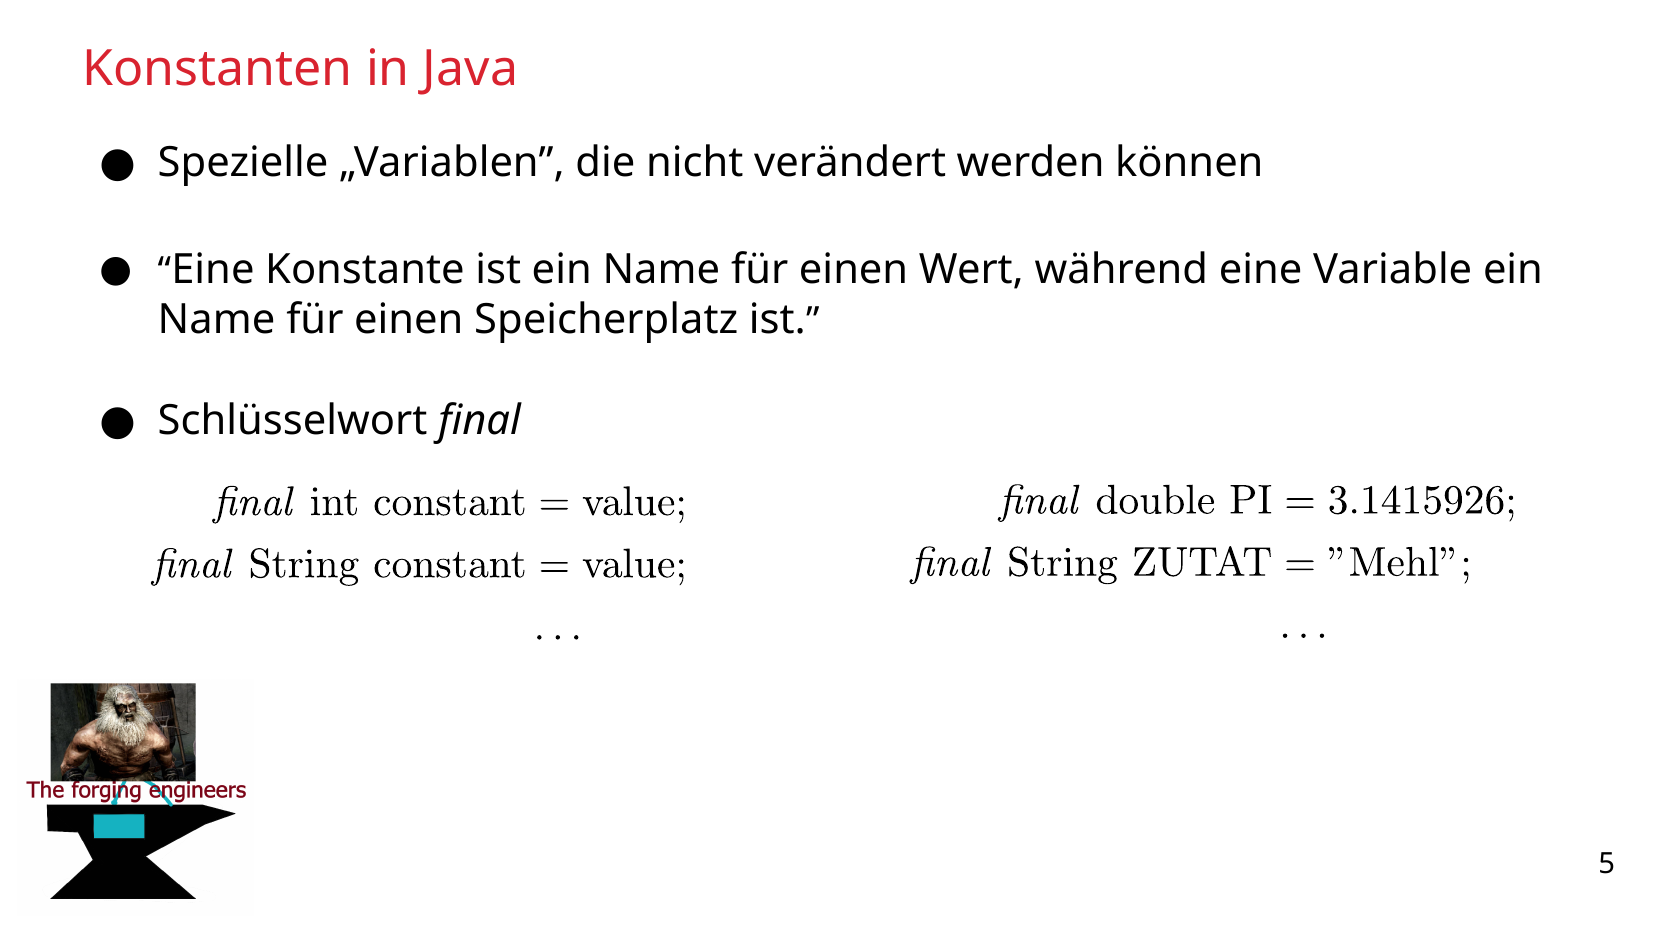

# Konstanten in Java
Spezielle „Variablen”, die nicht verändert werden können
“Eine Konstante ist ein Name für einen Wert, während eine Variable ein Name für einen Speicherplatz ist.”
Schlüsselwort final